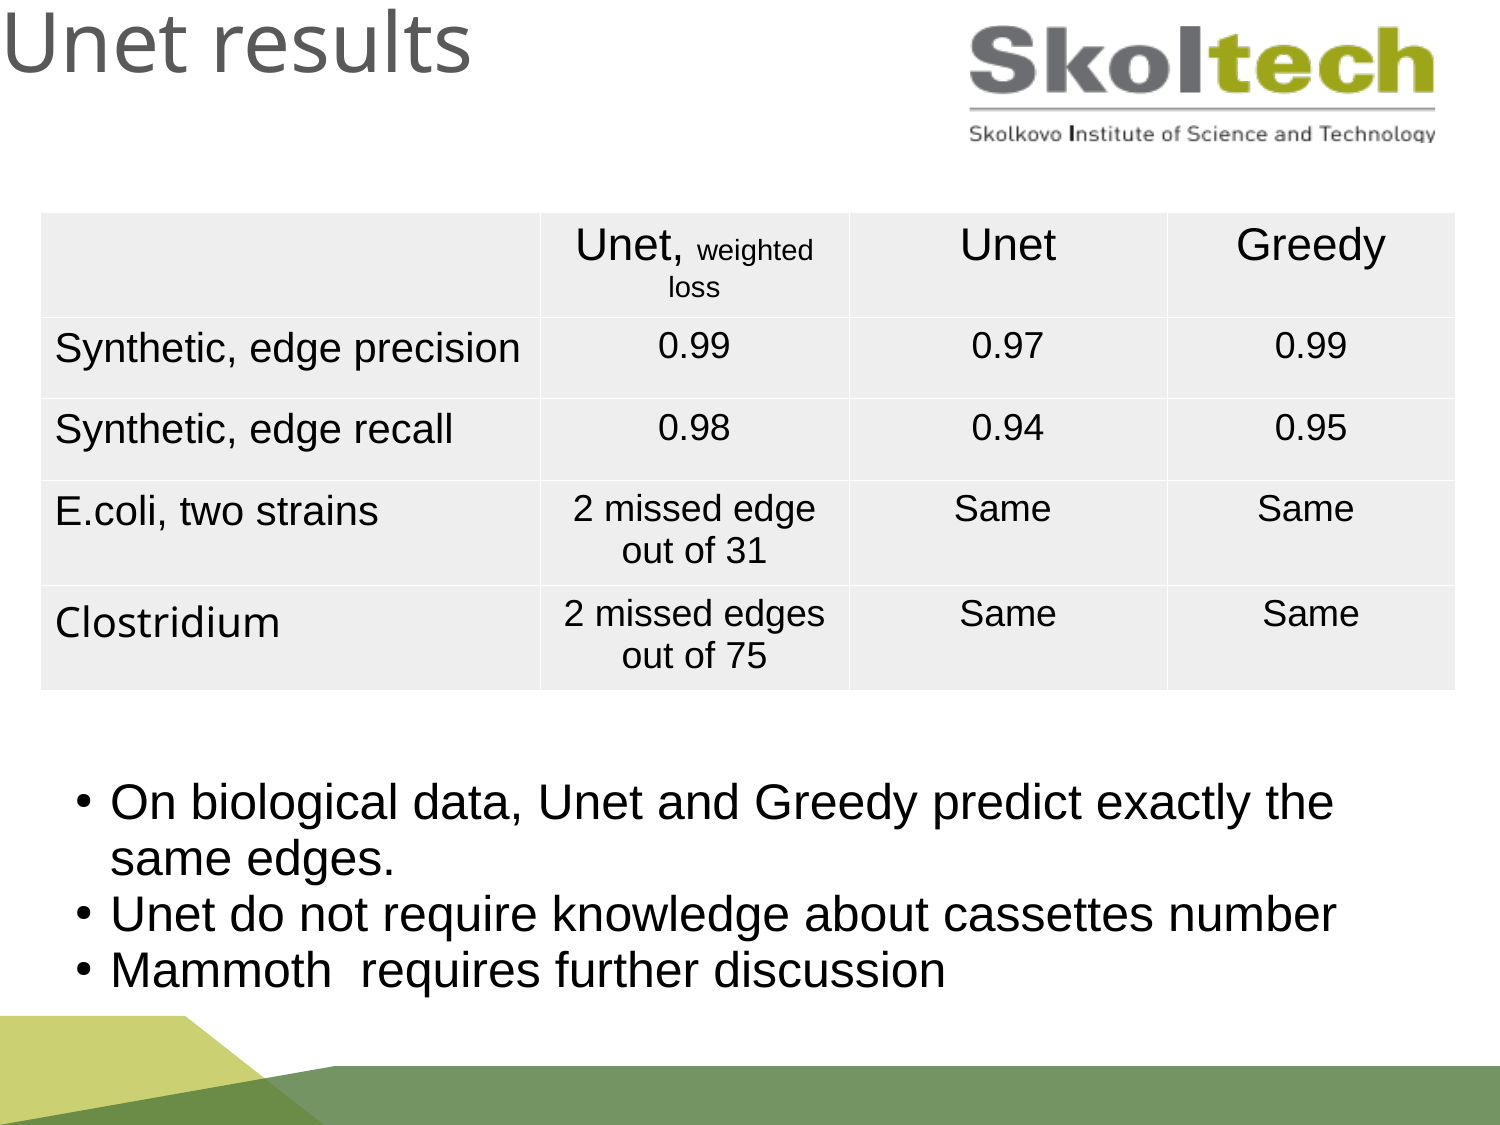

# Unet results
| | Unet, weighted loss | Unet | Greedy |
| --- | --- | --- | --- |
| Synthetic, edge precision | 0.99 | 0.97 | 0.99 |
| Synthetic, edge recall | 0.98 | 0.94 | 0.95 |
| E.coli, two strains | 2 missed edge out of 31 | Same | Same |
| Clostridium | 2 missed edges out of 75 | Same | Same |
On biological data, Unet and Greedy predict exactly the same edges.
Unet do not require knowledge about cassettes number
Mammoth requires further discussion